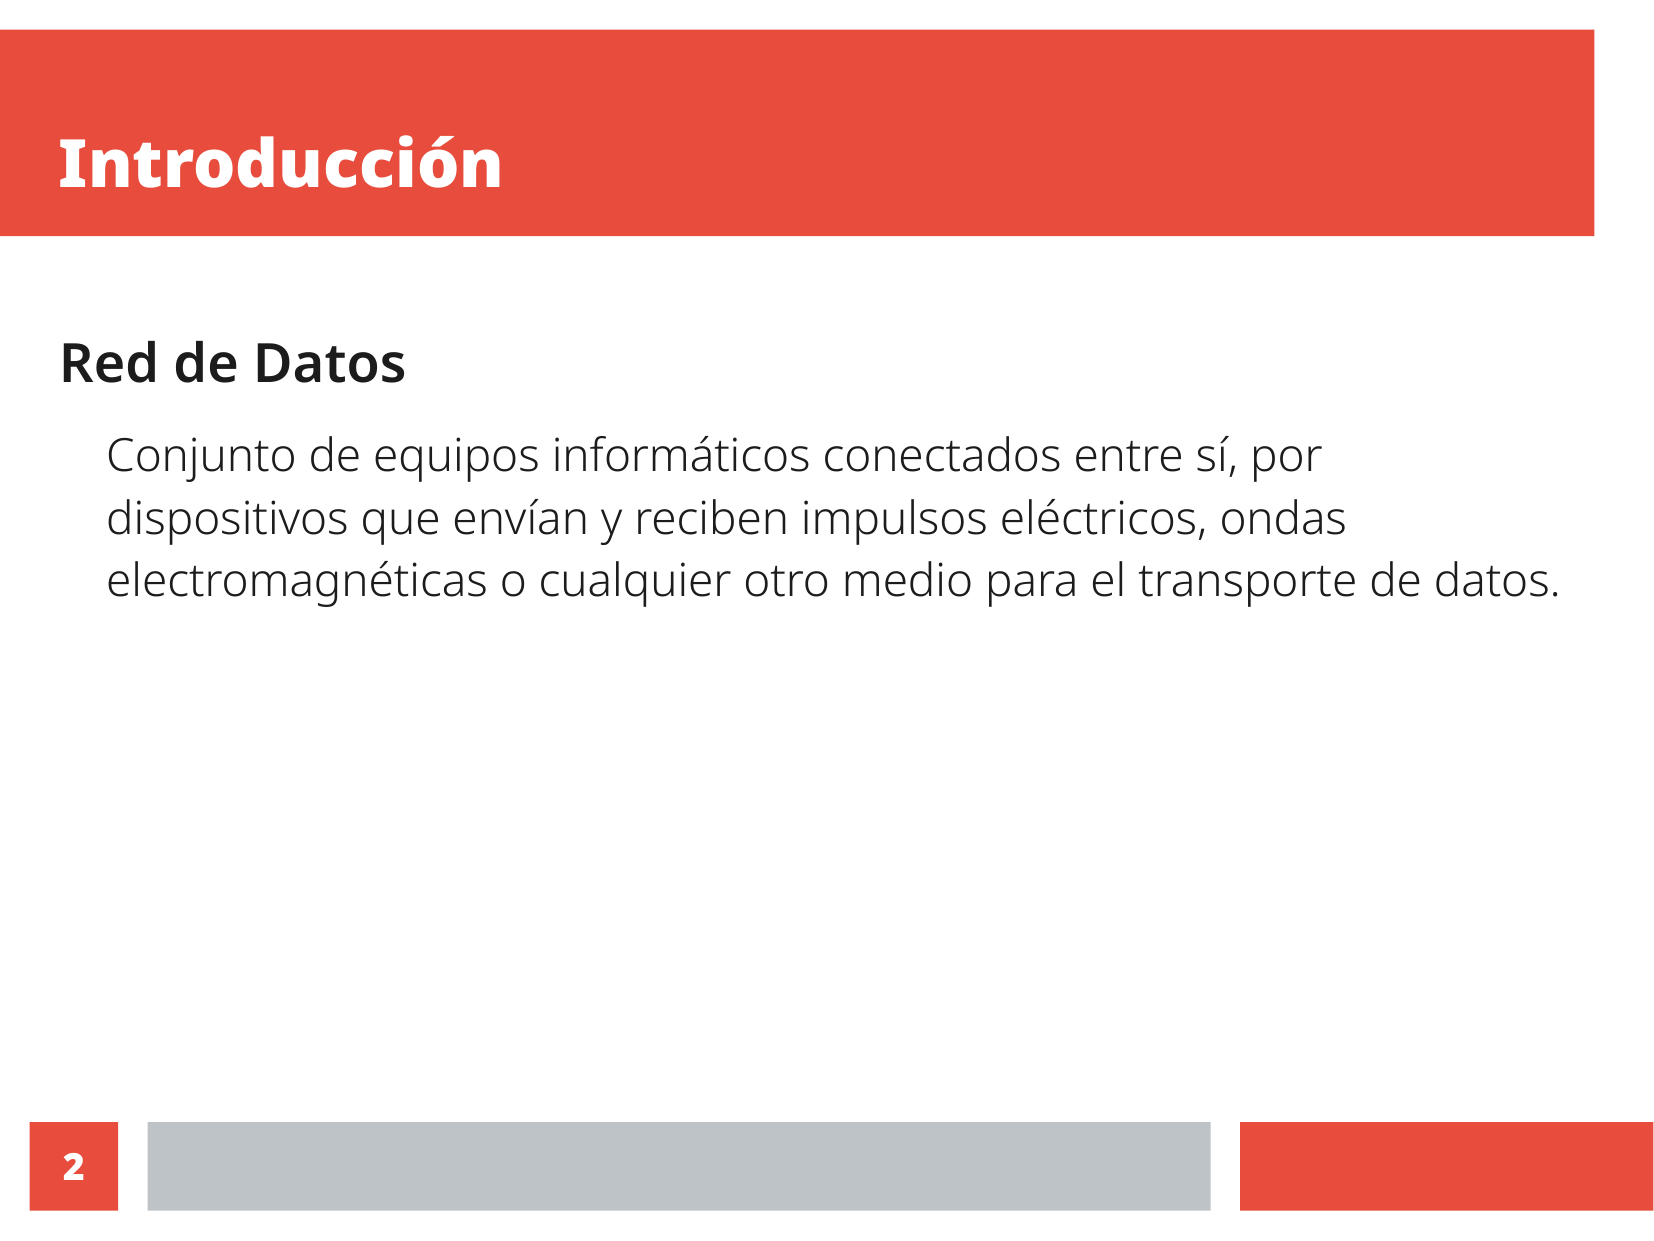

# Introducción
Red de Datos
Conjunto de equipos informáticos conectados entre sí, por dispositivos que envían y reciben impulsos eléctricos, ondas electromagnéticas o cualquier otro medio para el transporte de datos.
2